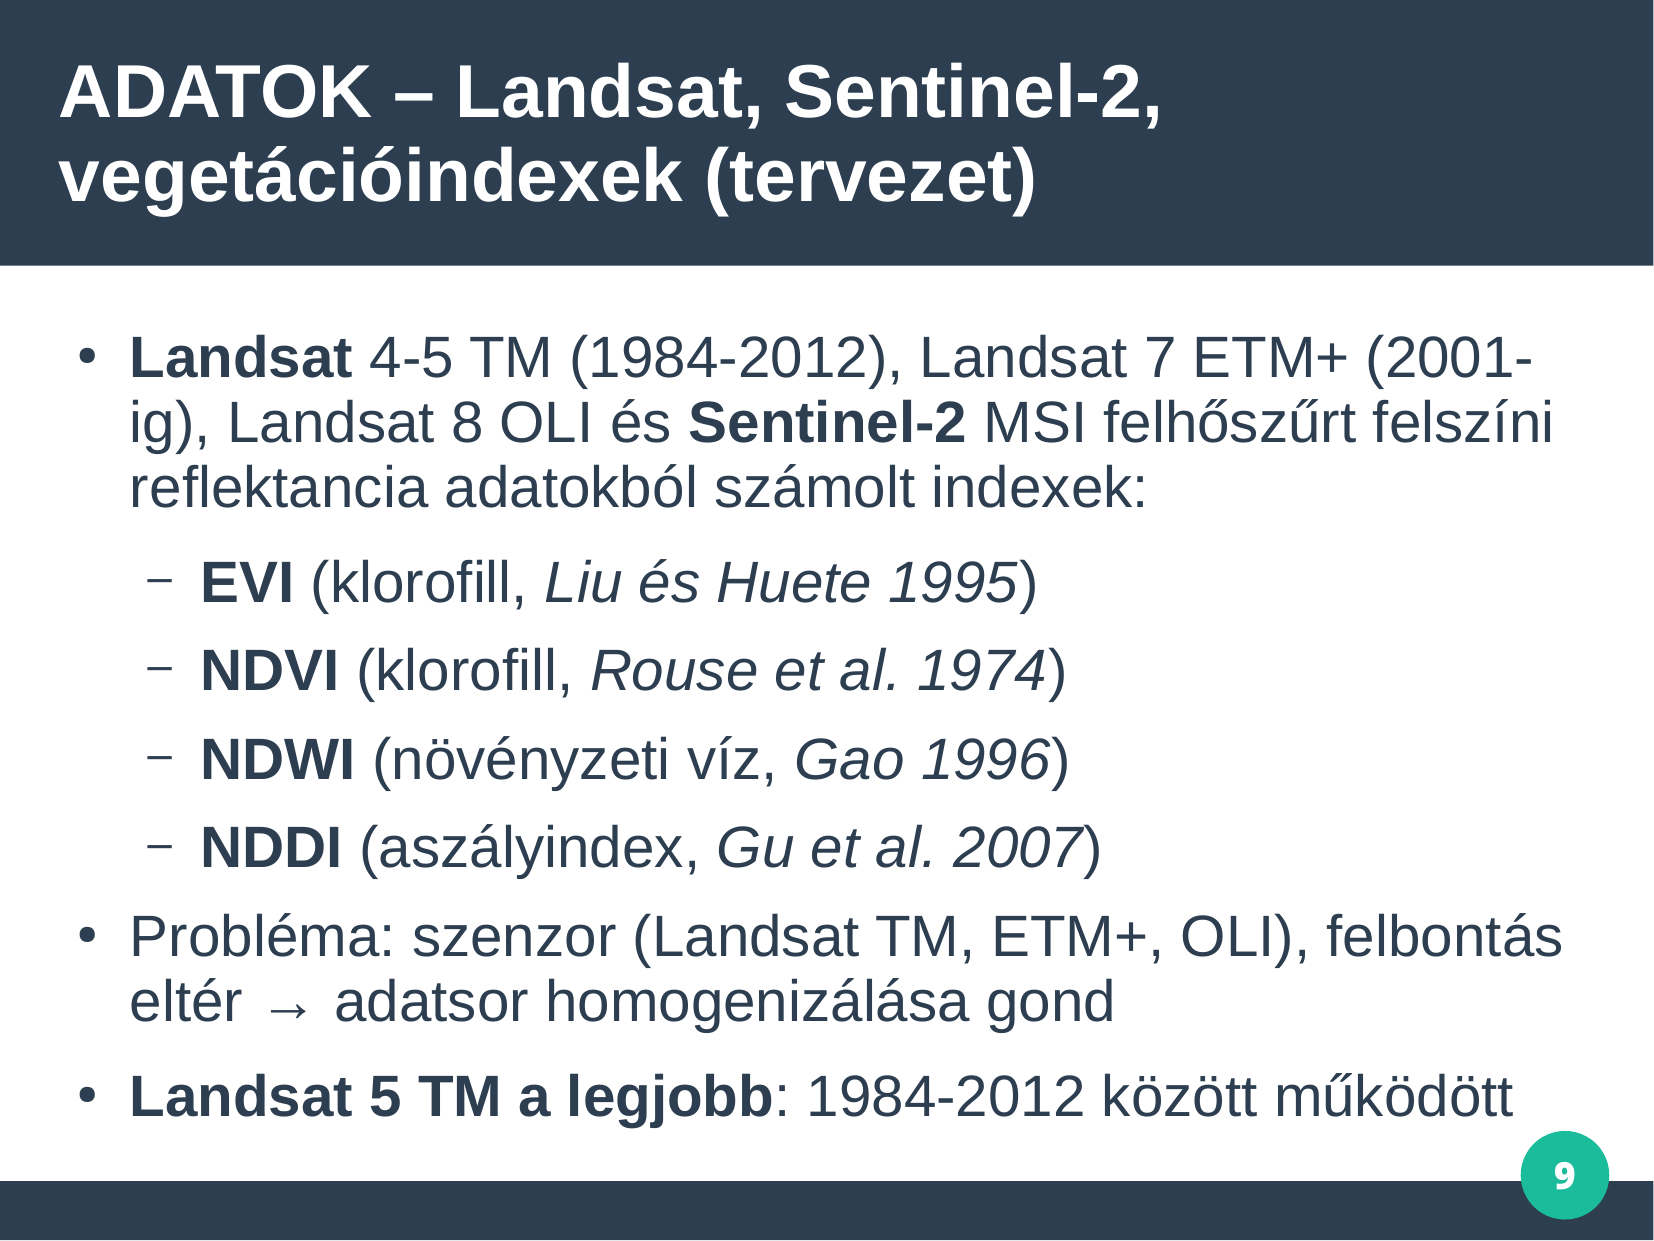

# ADATOK – Landsat, Sentinel-2, vegetációindexek (tervezet)
Landsat 4-5 TM (1984-2012), Landsat 7 ETM+ (2001-ig), Landsat 8 OLI és Sentinel-2 MSI felhőszűrt felszíni reflektancia adatokból számolt indexek:
EVI (klorofill, Liu és Huete 1995)
NDVI (klorofill, Rouse et al. 1974)
NDWI (növényzeti víz, Gao 1996)
NDDI (aszályindex, Gu et al. 2007)
Probléma: szenzor (Landsat TM, ETM+, OLI), felbontás eltér → adatsor homogenizálása gond
Landsat 5 TM a legjobb: 1984-2012 között működött
9